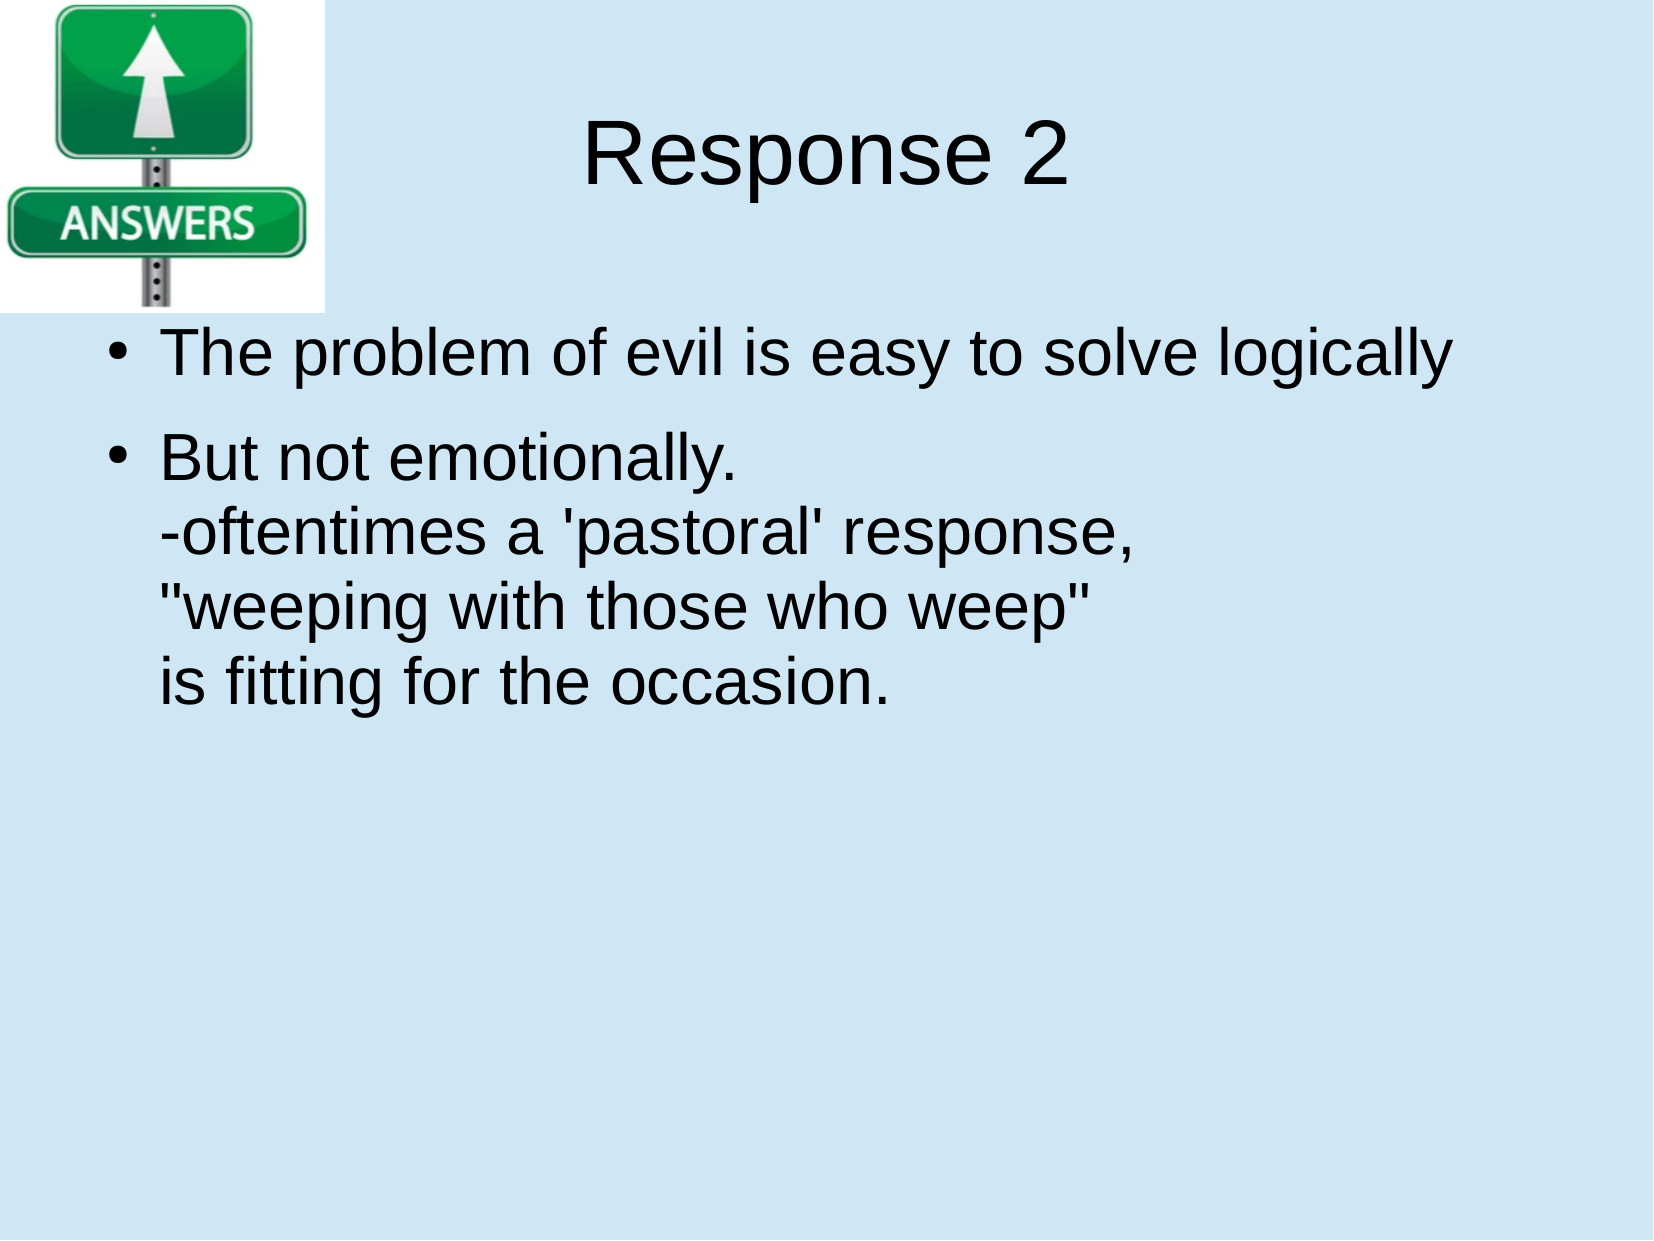

# Response 2
The problem of evil is easy to solve logically
But not emotionally.
-oftentimes a 'pastoral' response,
"weeping with those who weep"
is fitting for the occasion.